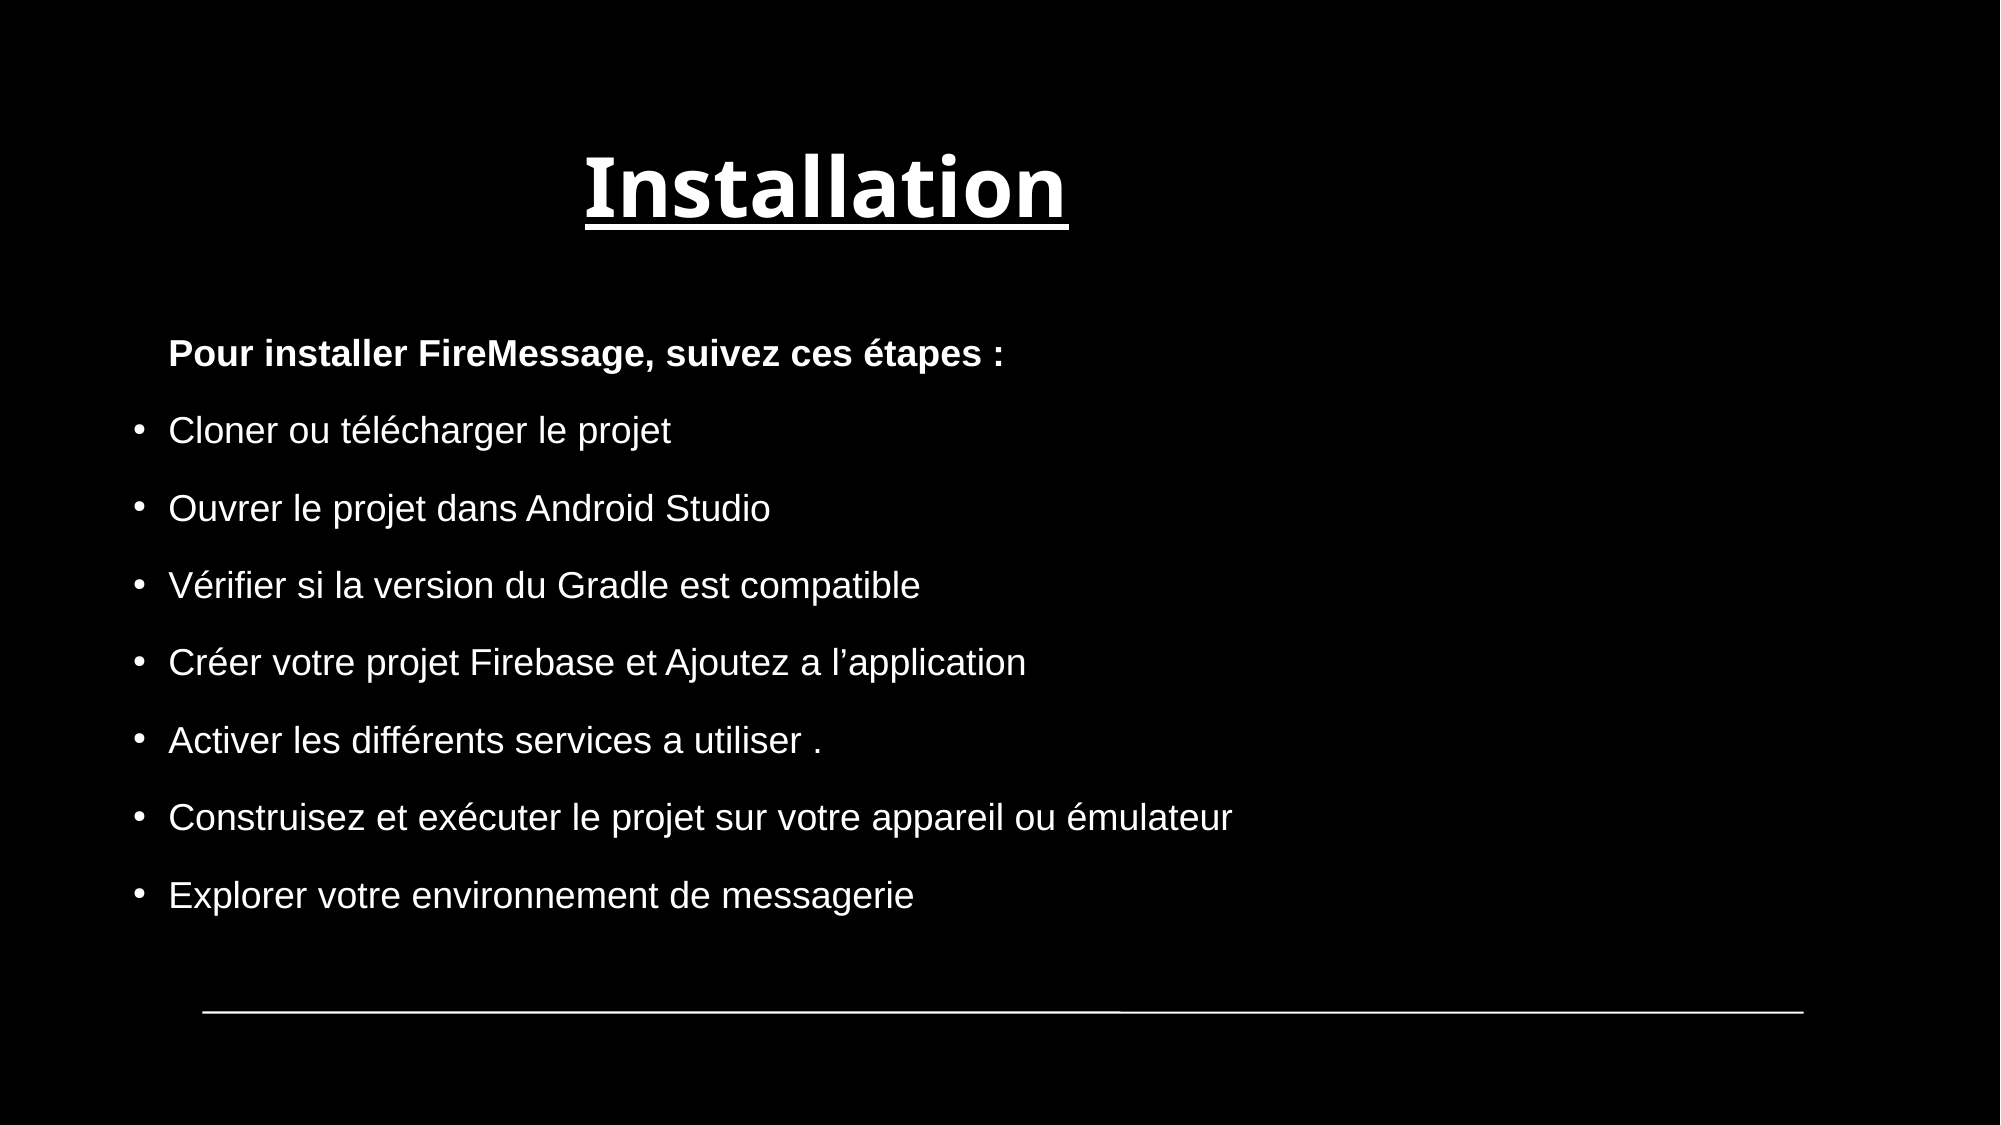

# Installation
Pour installer FireMessage, suivez ces étapes :
Cloner ou télécharger le projet
Ouvrer le projet dans Android Studio
Vérifier si la version du Gradle est compatible
Créer votre projet Firebase et Ajoutez a l’application
Activer les différents services a utiliser .
Construisez et exécuter le projet sur votre appareil ou émulateur
Explorer votre environnement de messagerie